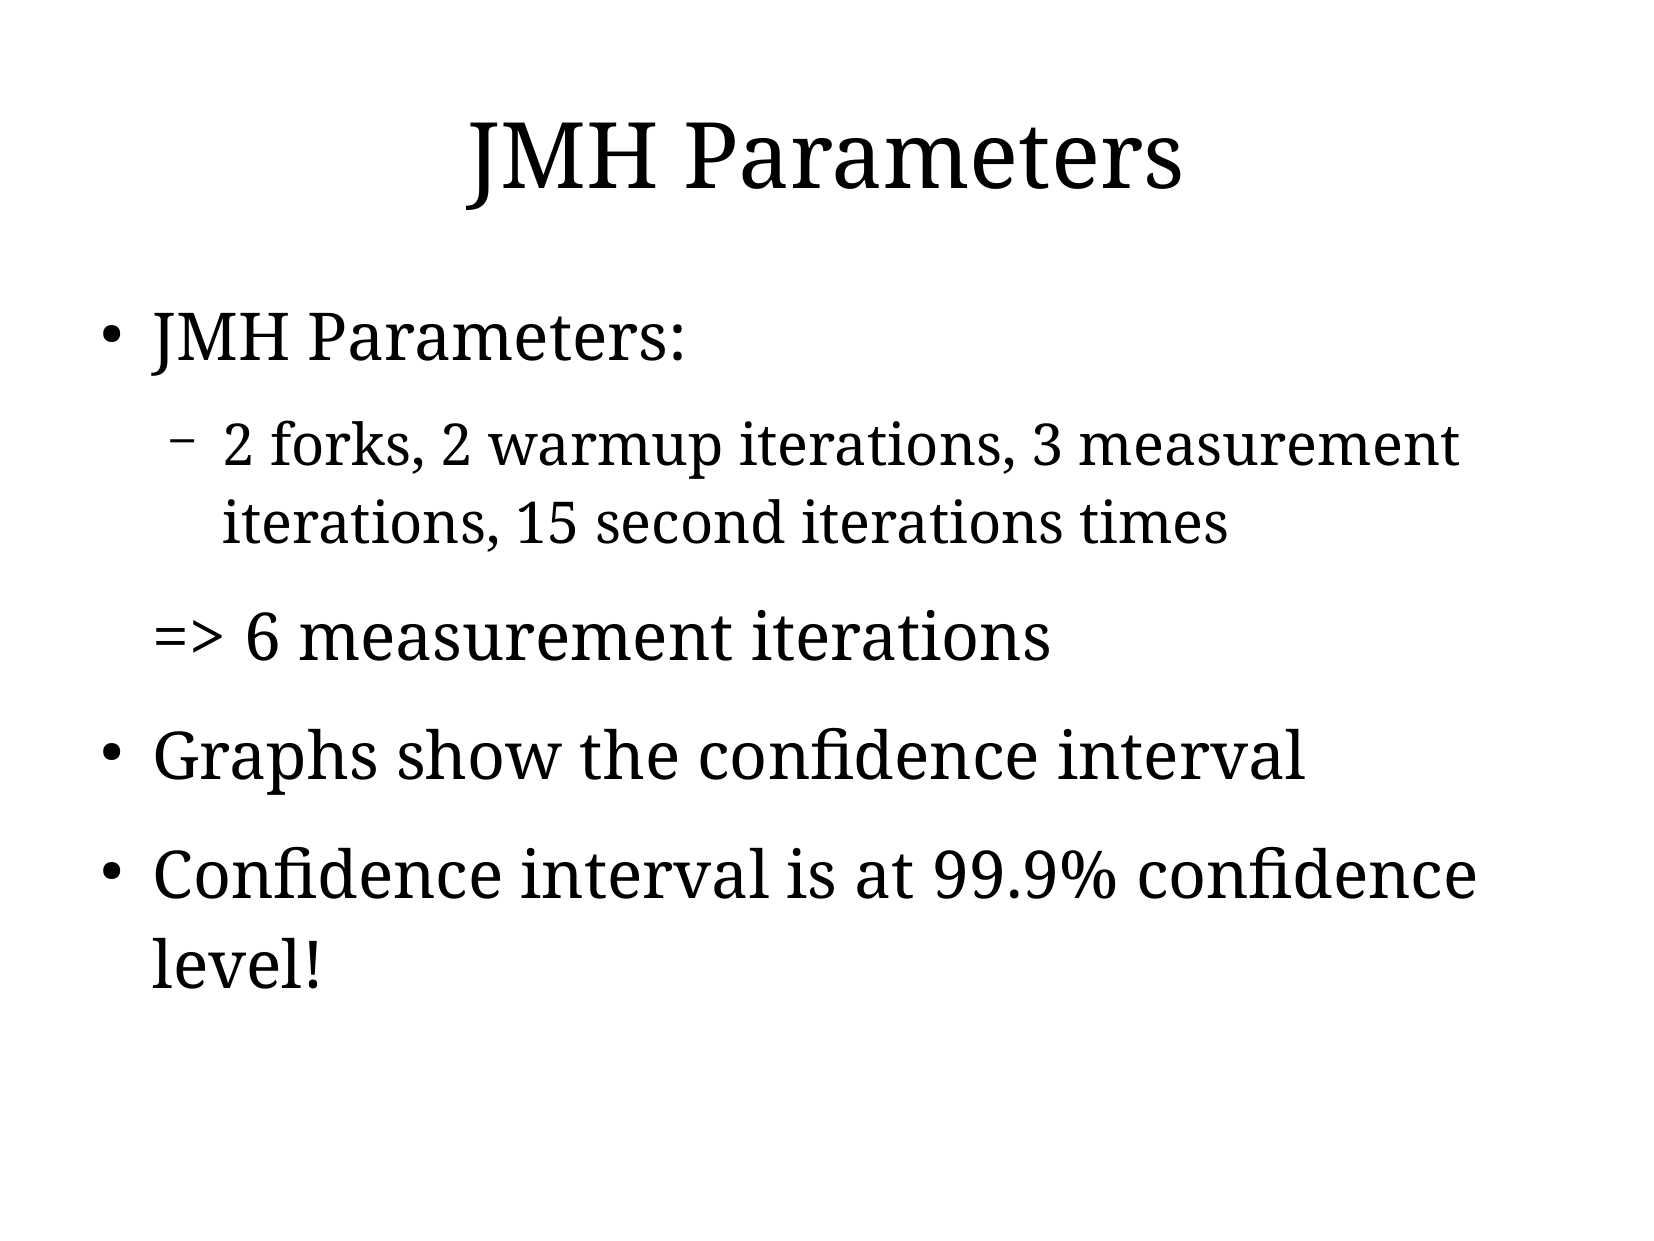

# JMH Parameters
JMH Parameters:
2 forks, 2 warmup iterations, 3 measurement iterations, 15 second iterations times
=> 6 measurement iterations
Graphs show the confidence interval
Confidence interval is at 99.9% confidence level!